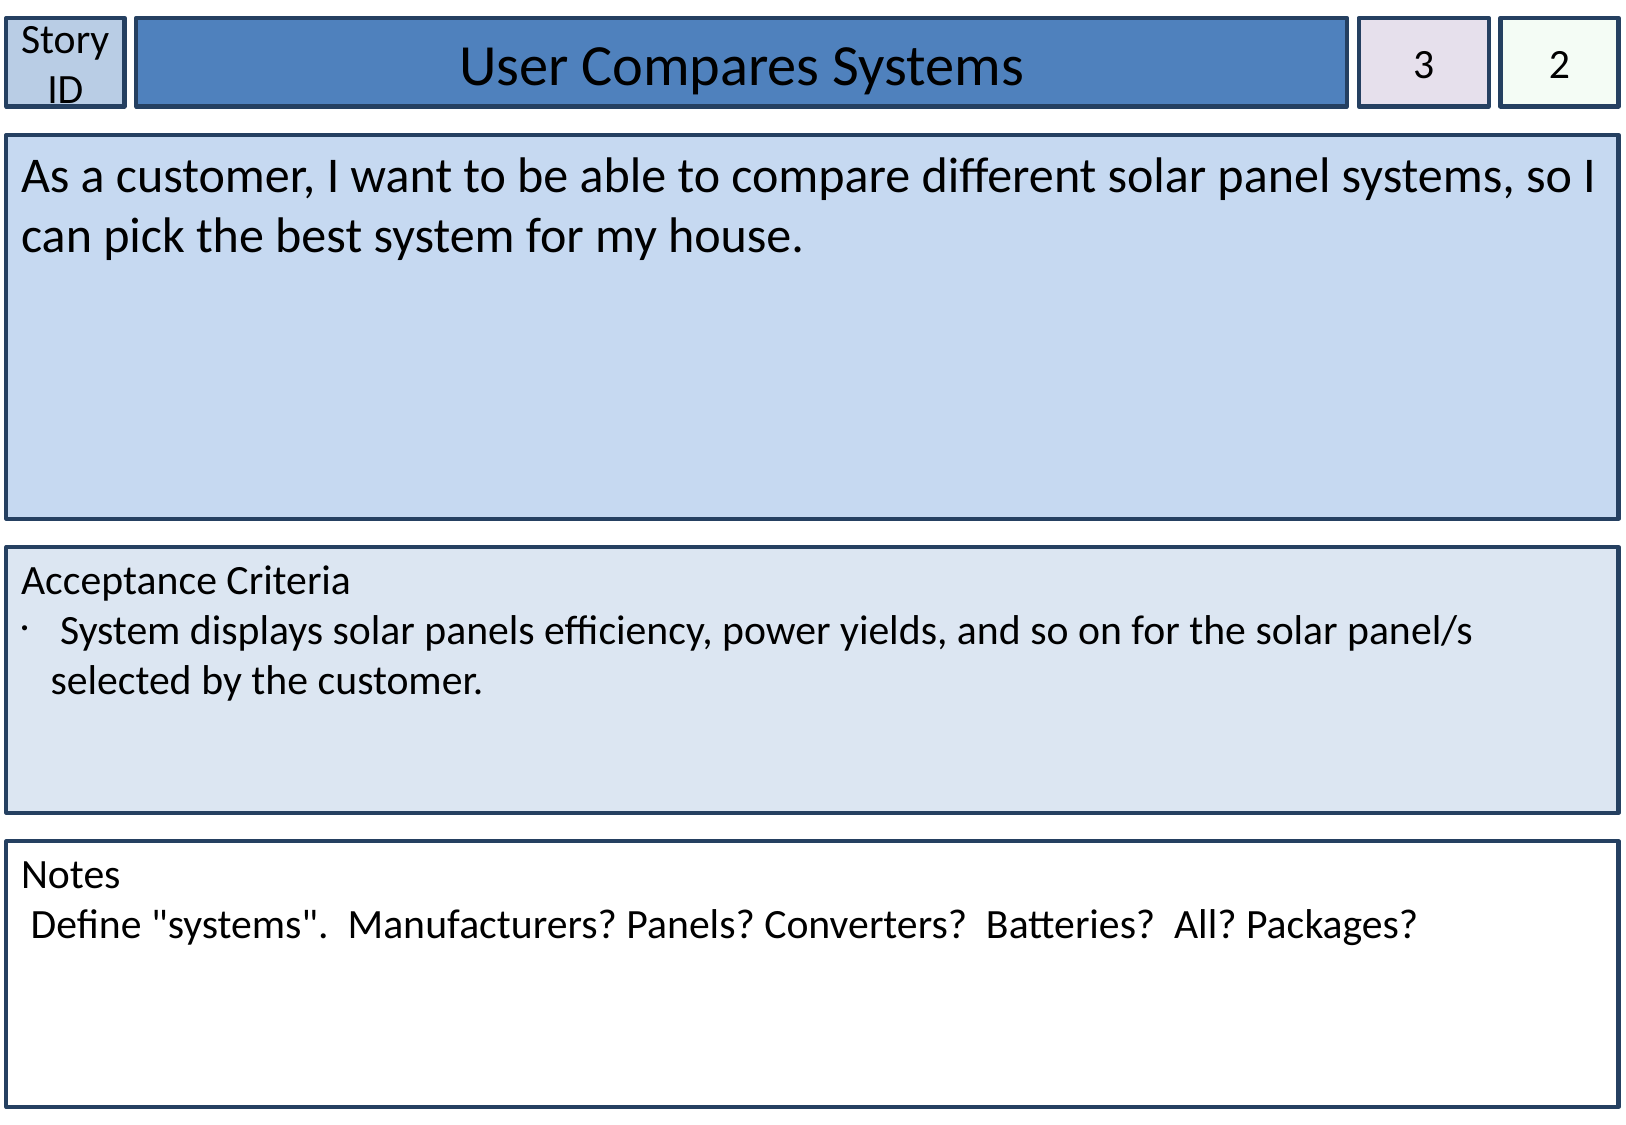

Story ID
User Compares Systems
3
2
As a customer, I want to be able to compare different solar panel systems, so I can pick the best system for my house.
Acceptance Criteria
 System displays solar panels efficiency, power yields, and so on for the solar panel/s selected by the customer.
Notes
 Define "systems". Manufacturers? Panels? Converters? Batteries? All? Packages?